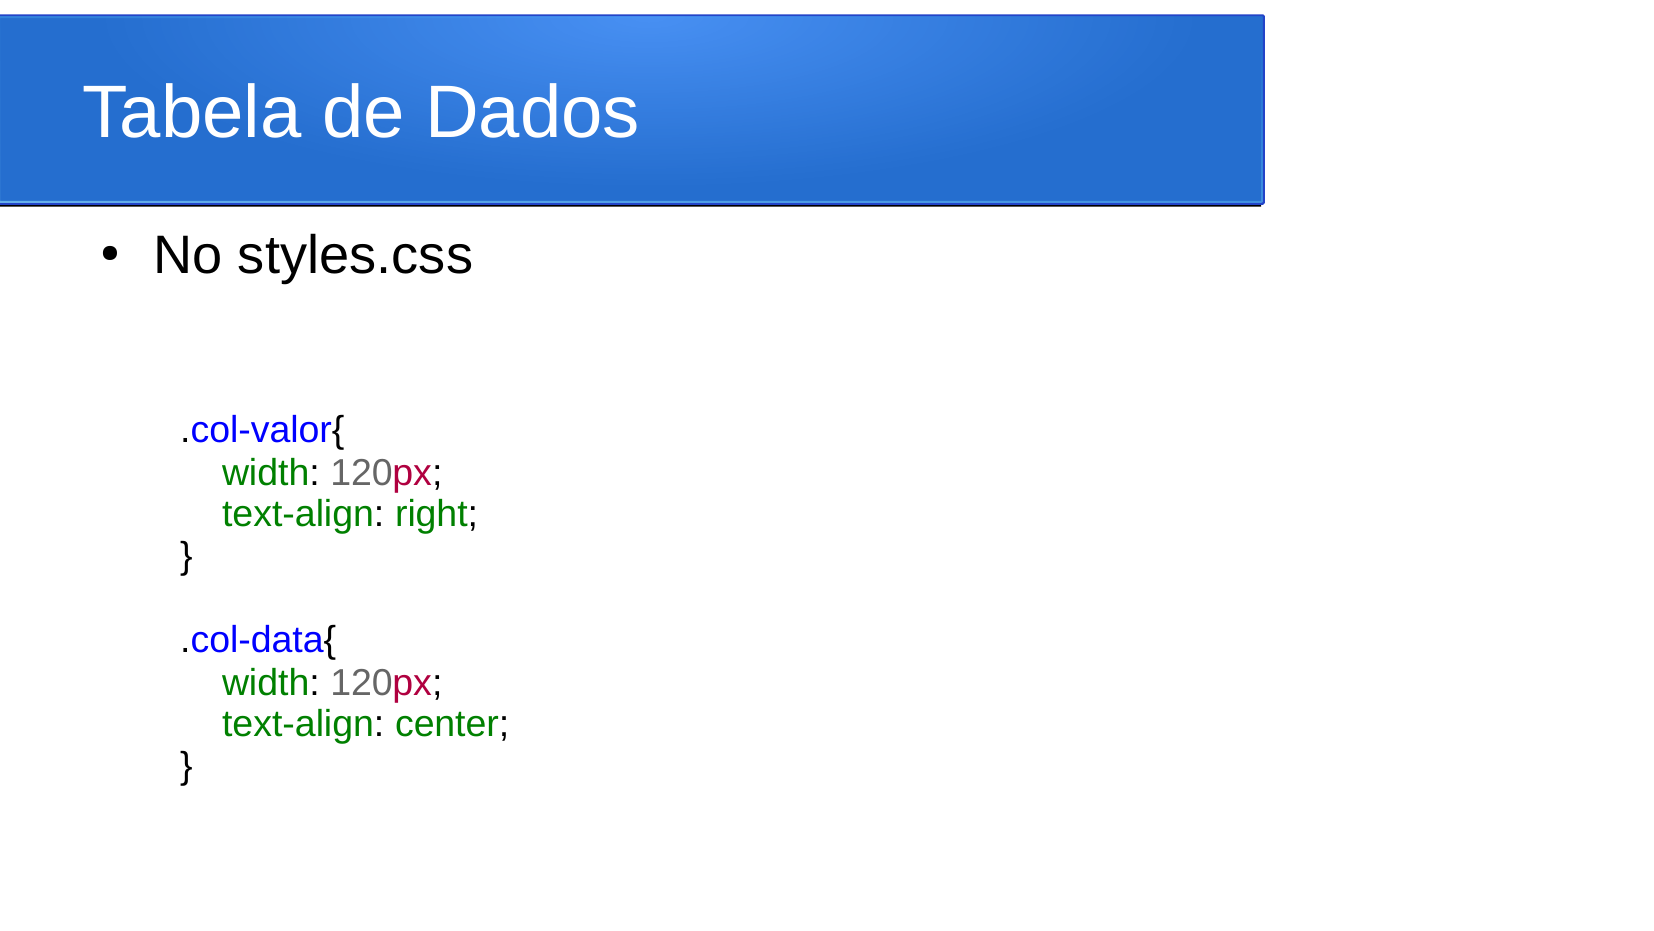

# Tabela de Dados
No styles.css
.col-valor{
 width: 120px;
 text-align: right;
}
.col-data{
 width: 120px;
 text-align: center;
}